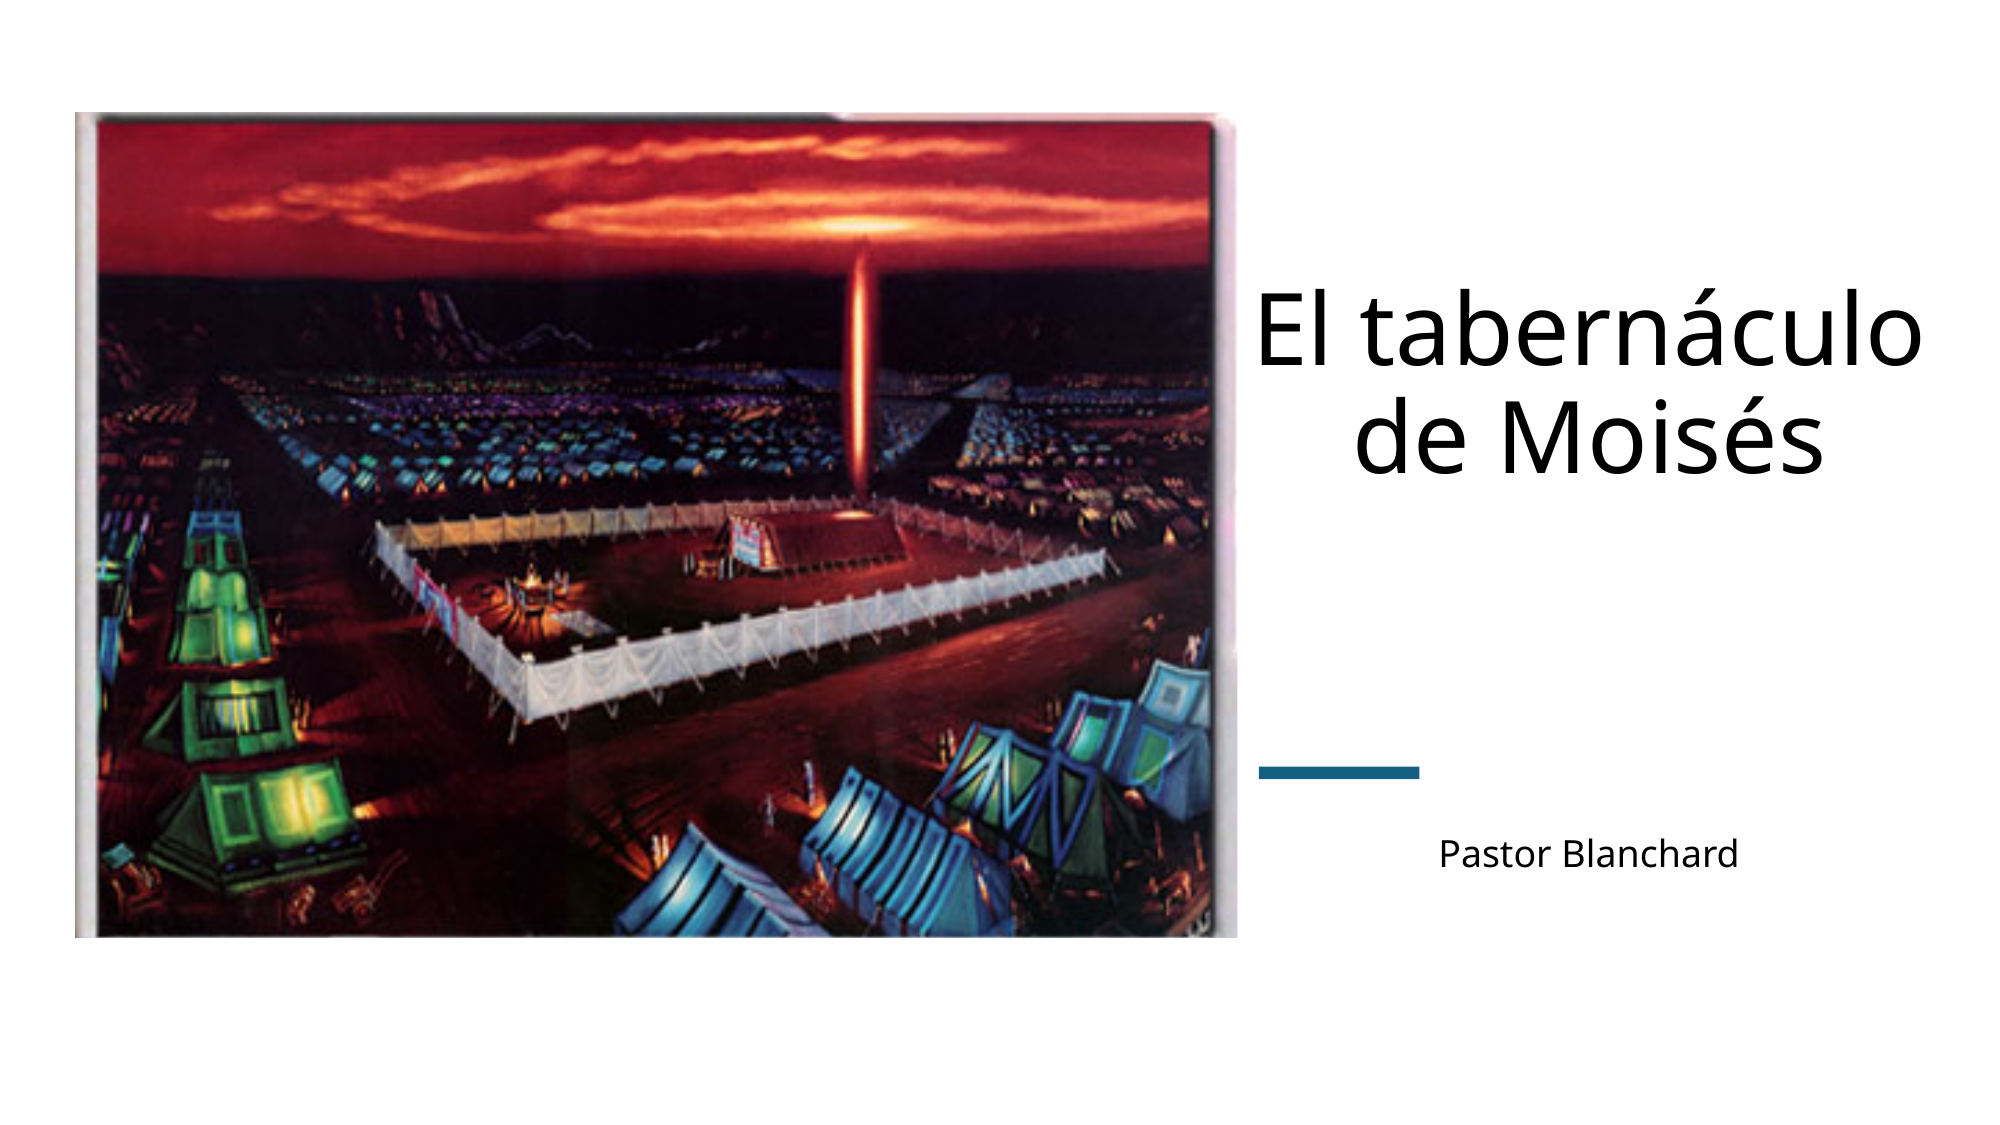

# El tabernáculo de Moisés
Pastor Blanchard